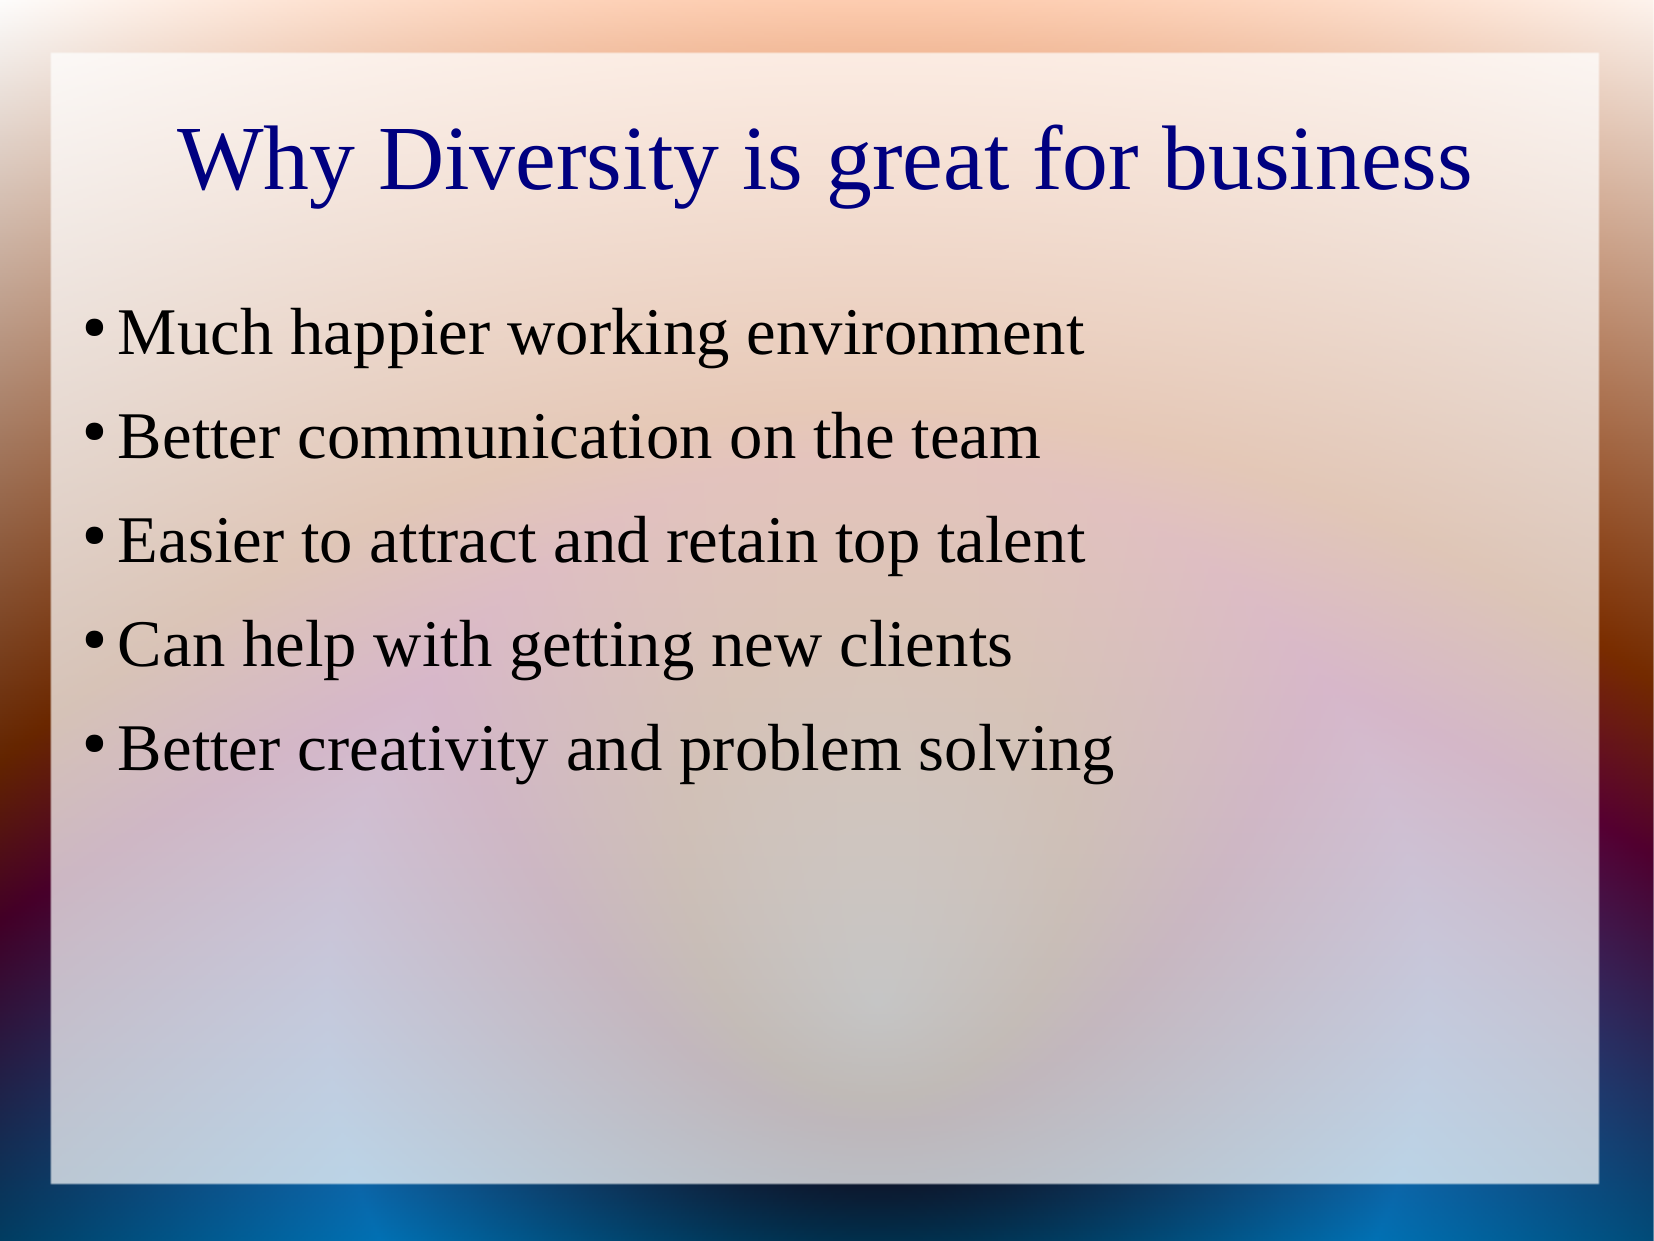

# Why Diversity is great for business
Much happier working environment
Better communication on the team
Easier to attract and retain top talent
Can help with getting new clients
Better creativity and problem solving